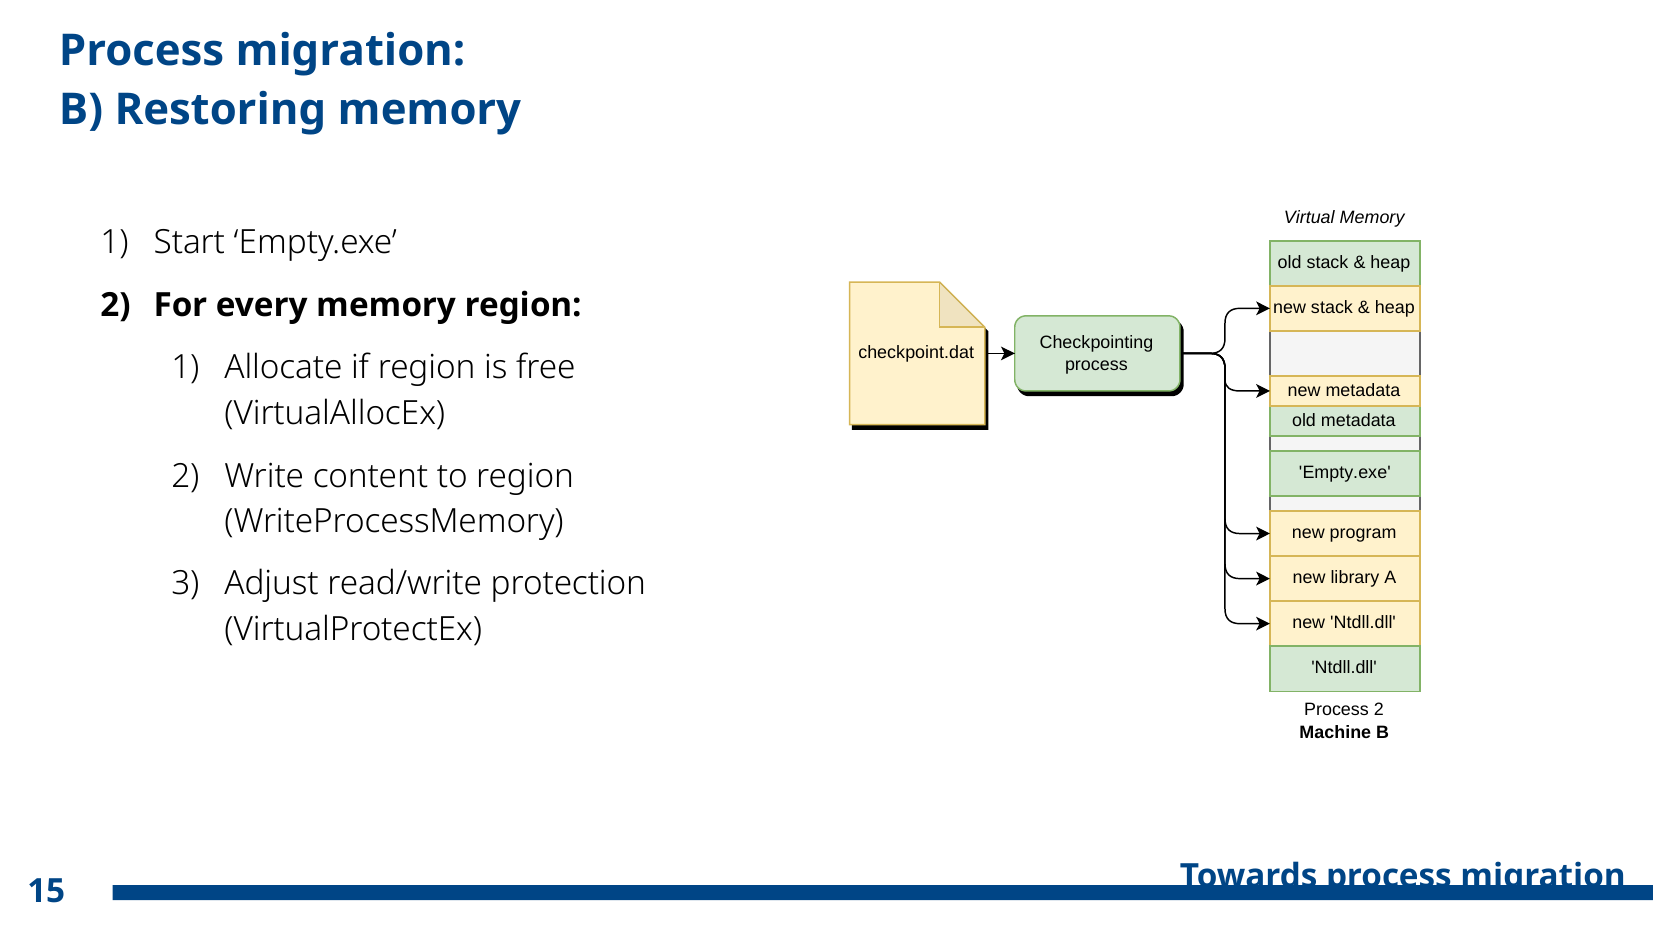

# Process migration:
B) Restoring memory
Start ‘Empty.exe’
For every memory region:
Allocate if region is free (VirtualAllocEx)
Write content to region (WriteProcessMemory)
Adjust read/write protection (VirtualProtectEx)